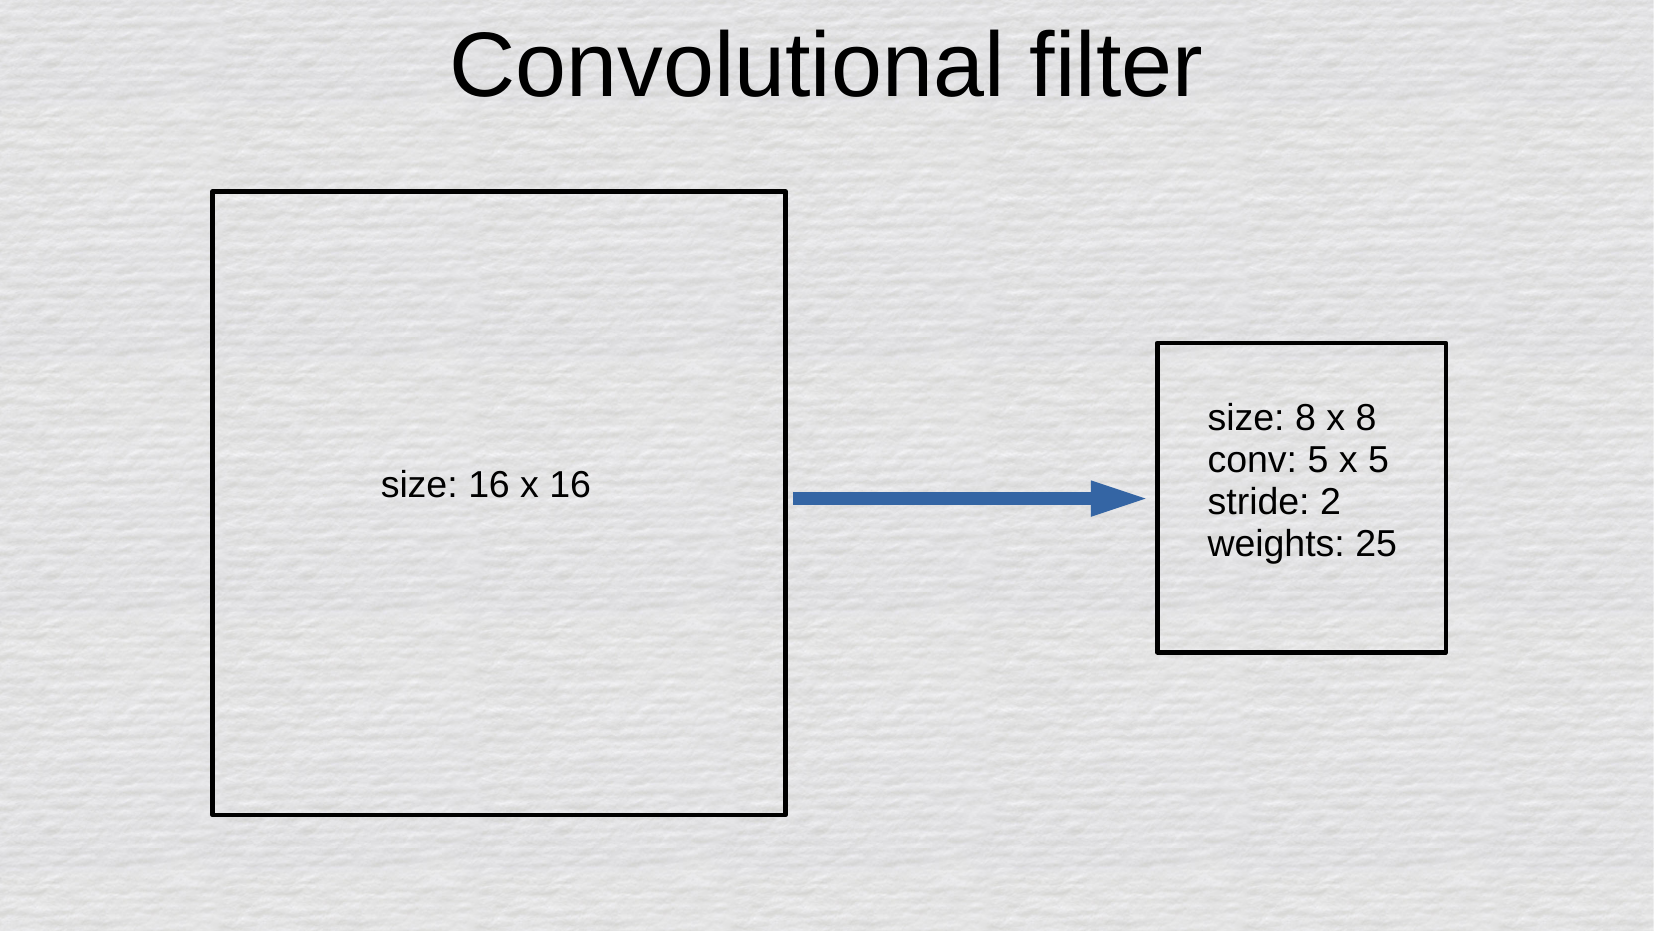

# Convolutional filter
size: 8 x 8
conv: 5 x 5
stride: 2
weights: 25
size: 16 x 16